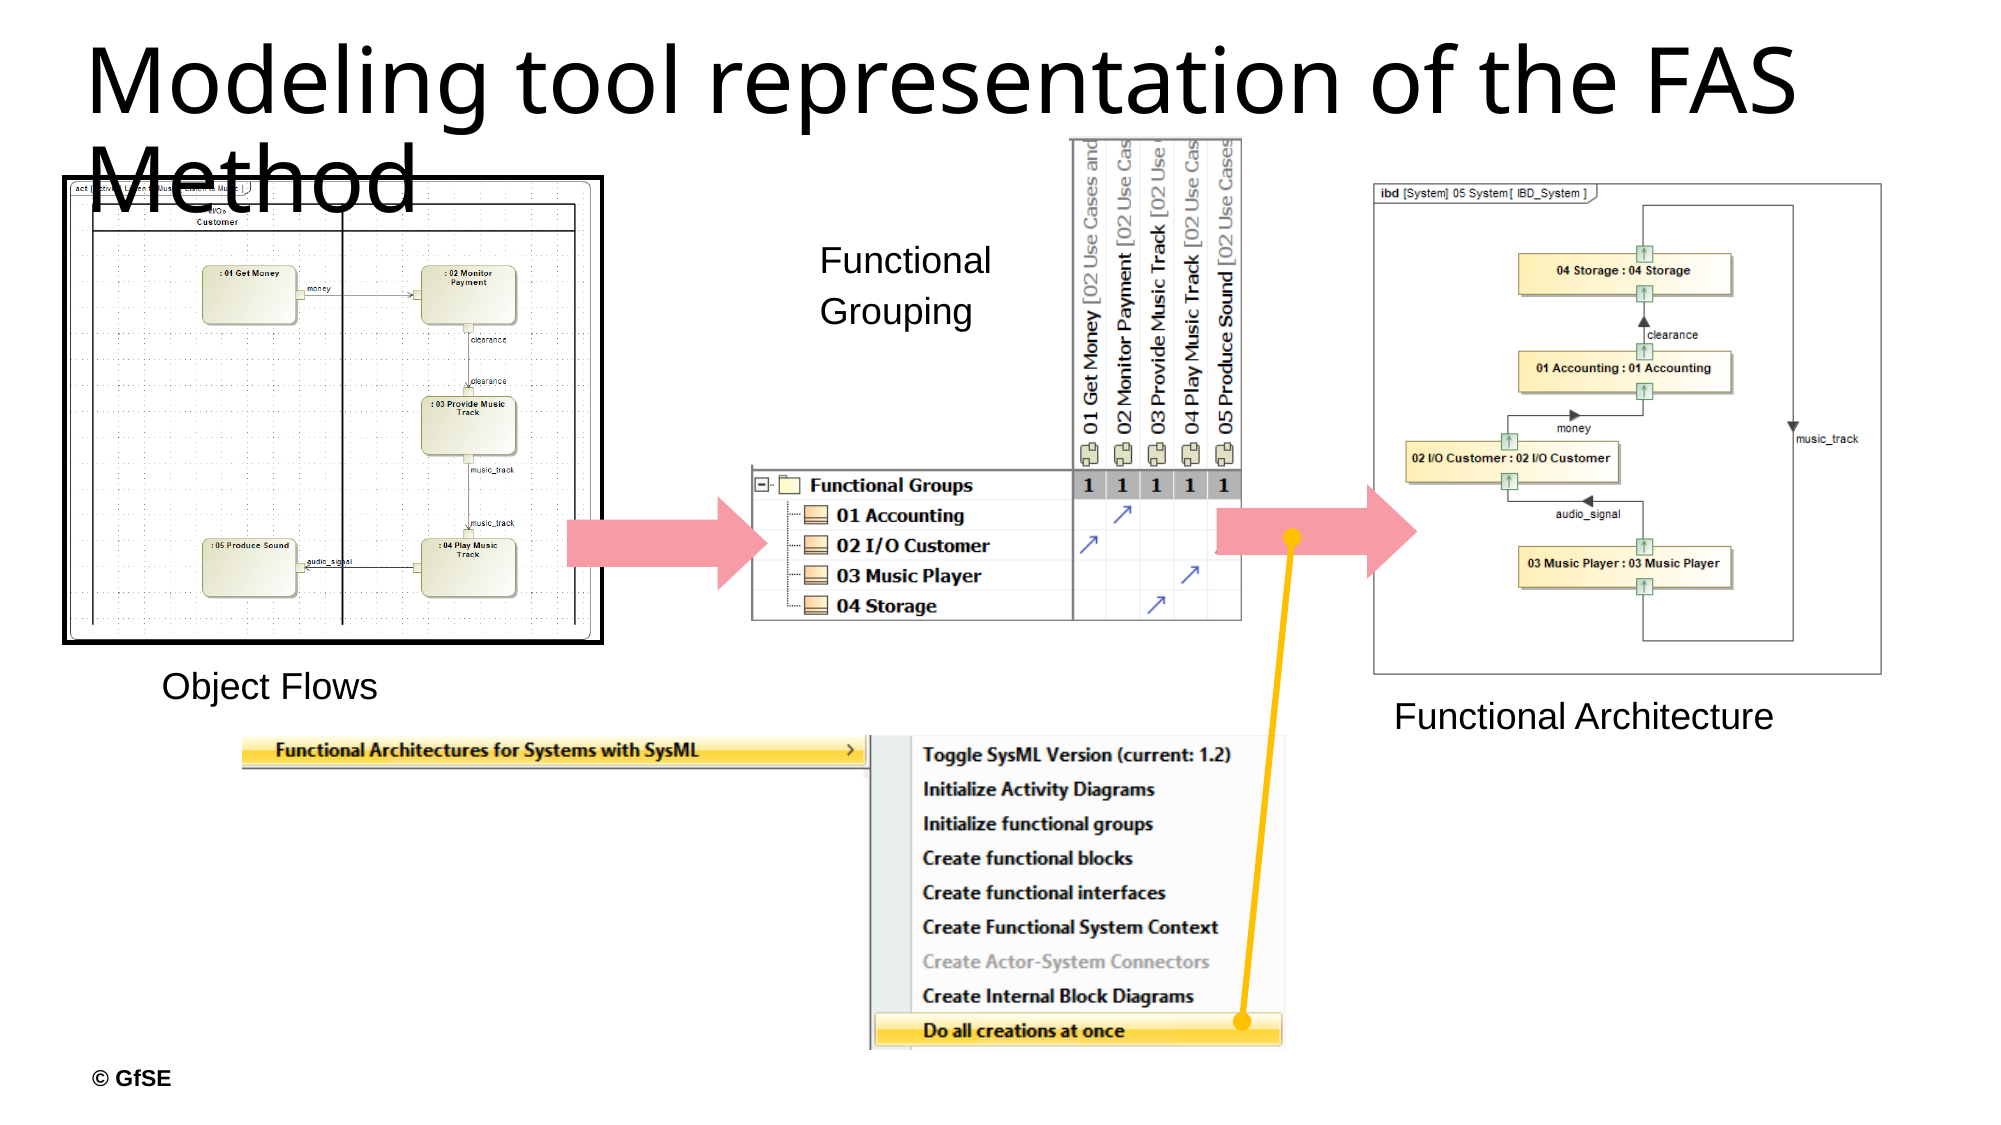

# Modeling tool representation of the FAS Method
Functional
Grouping
Object Flows
Functional Architecture
© GfSE